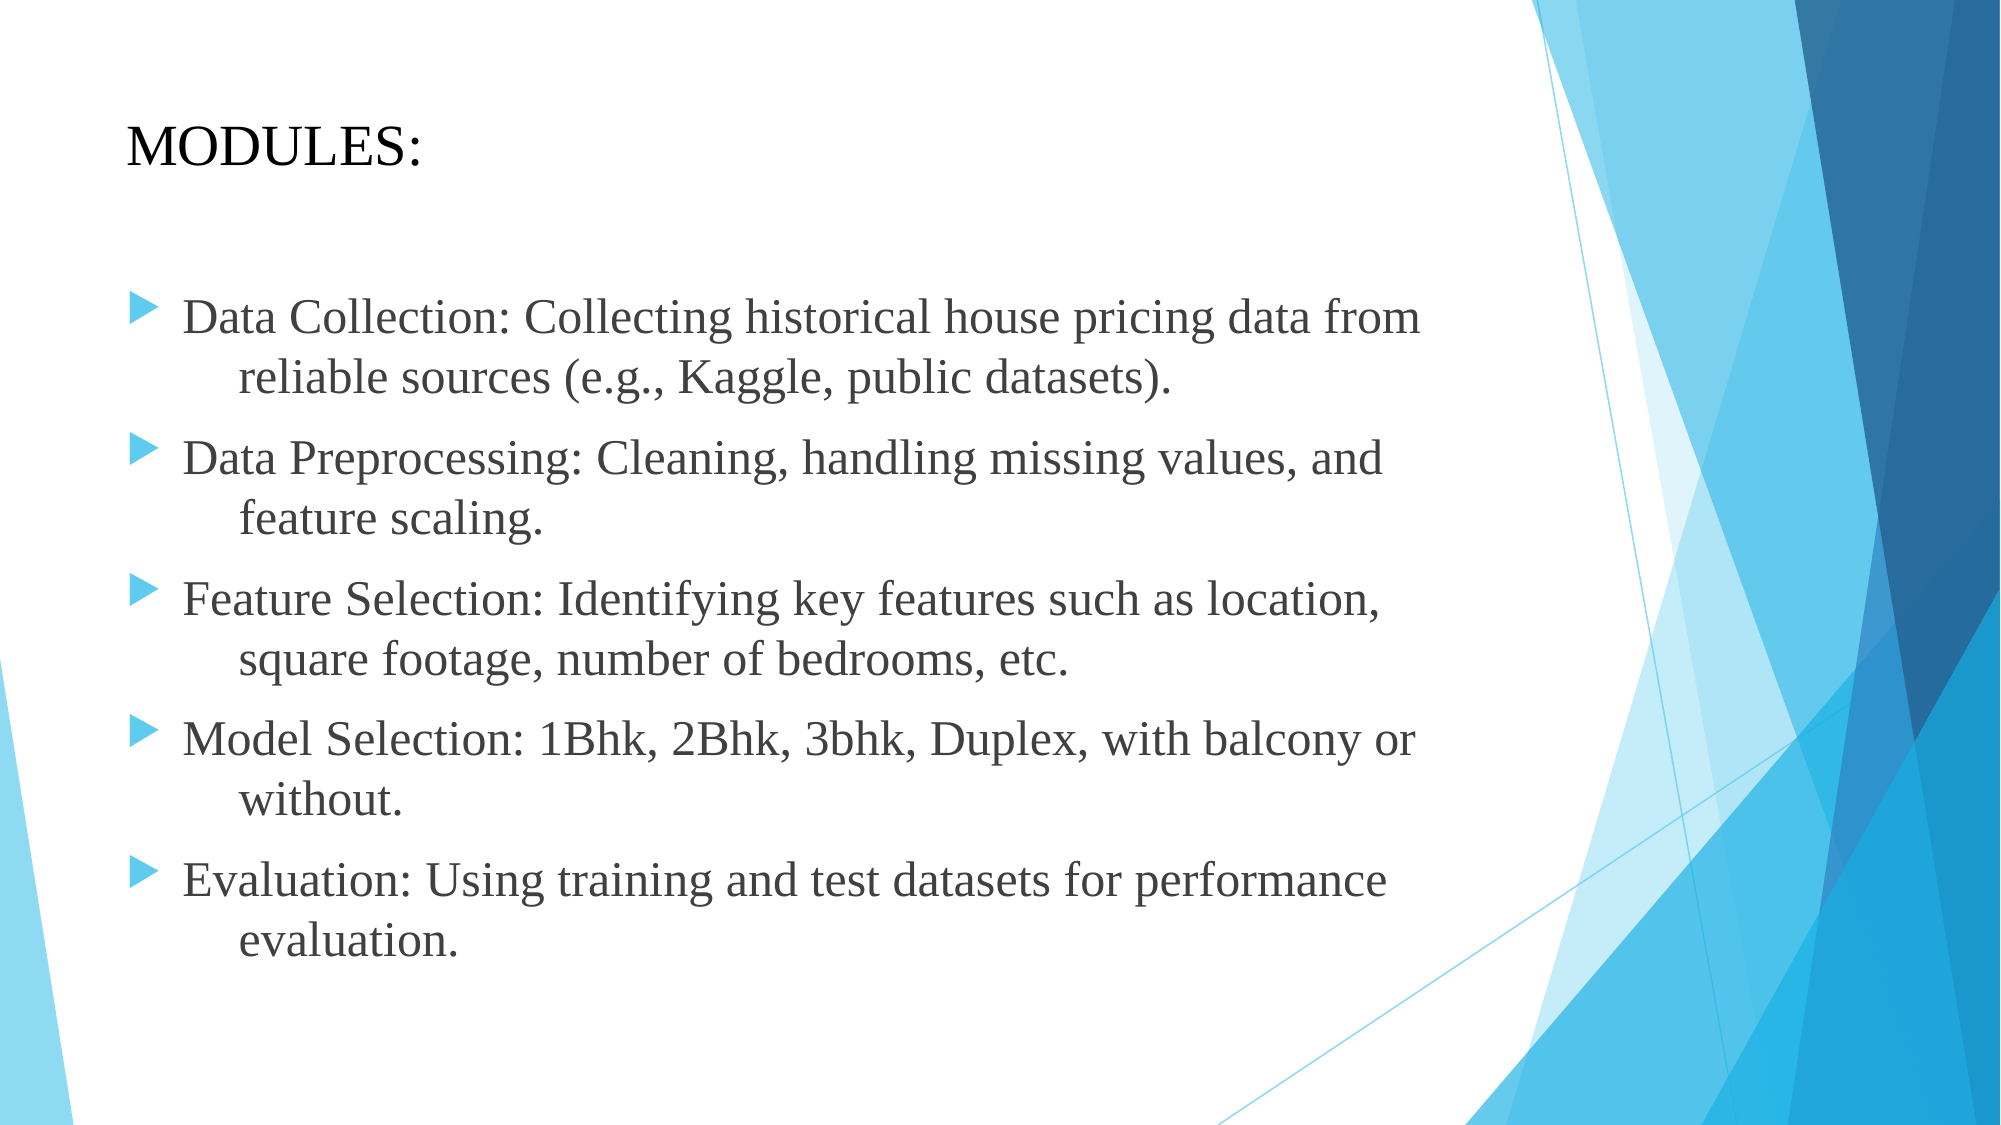

# MODULES:
Data Collection: Collecting historical house pricing data from reliable sources (e.g., Kaggle, public datasets).
Data Preprocessing: Cleaning, handling missing values, and feature scaling.
Feature Selection: Identifying key features such as location, square footage, number of bedrooms, etc.
Model Selection: 1Bhk, 2Bhk, 3bhk, Duplex, with balcony or without.
Evaluation: Using training and test datasets for performance evaluation.